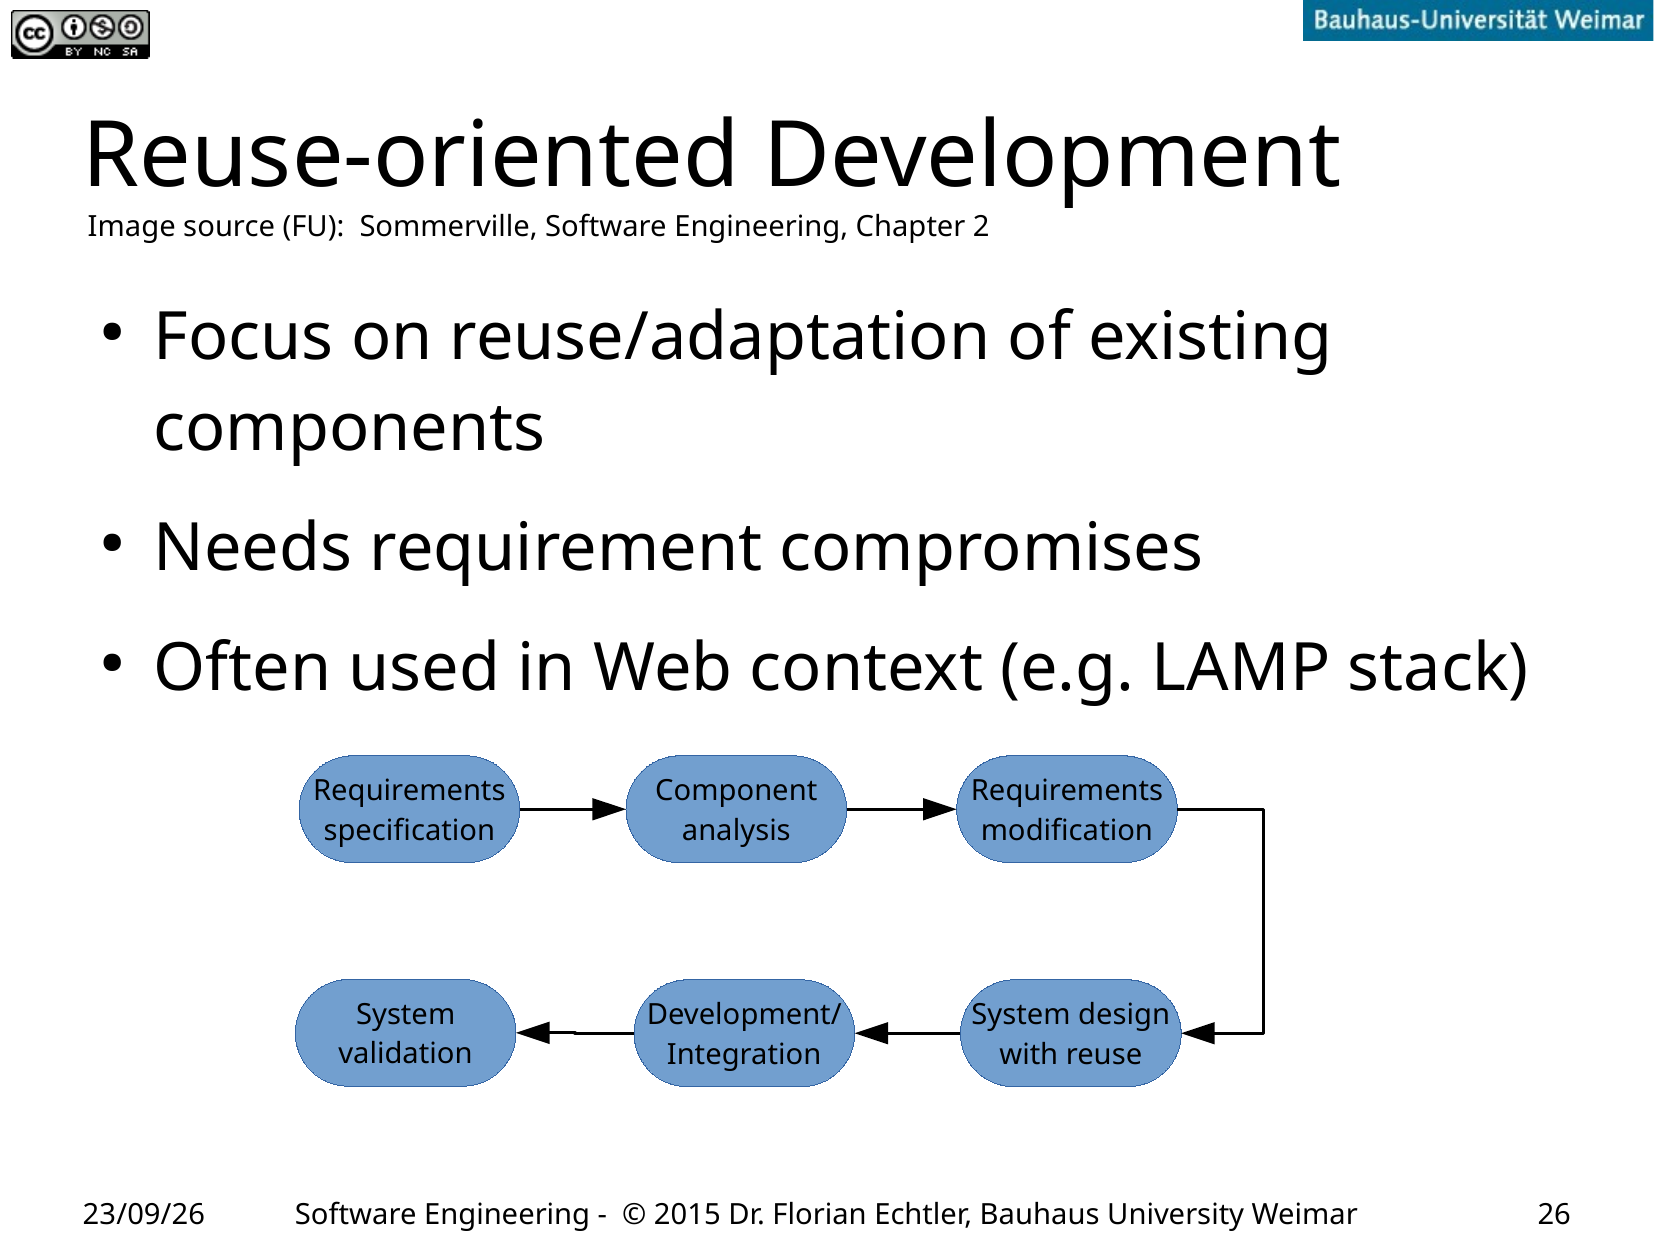

# Reuse-oriented Development
Image source (FU): Sommerville, Software Engineering, Chapter 2
Focus on reuse/adaptation of existing components
Needs requirement compromises
Often used in Web context (e.g. LAMP stack)
Requirements
specification
Component
analysis
Requirements
modification
System
validation
Development/
Integration
System design
with reuse
Software Engineering - © 2015 Dr. Florian Echtler, Bauhaus University Weimar
26